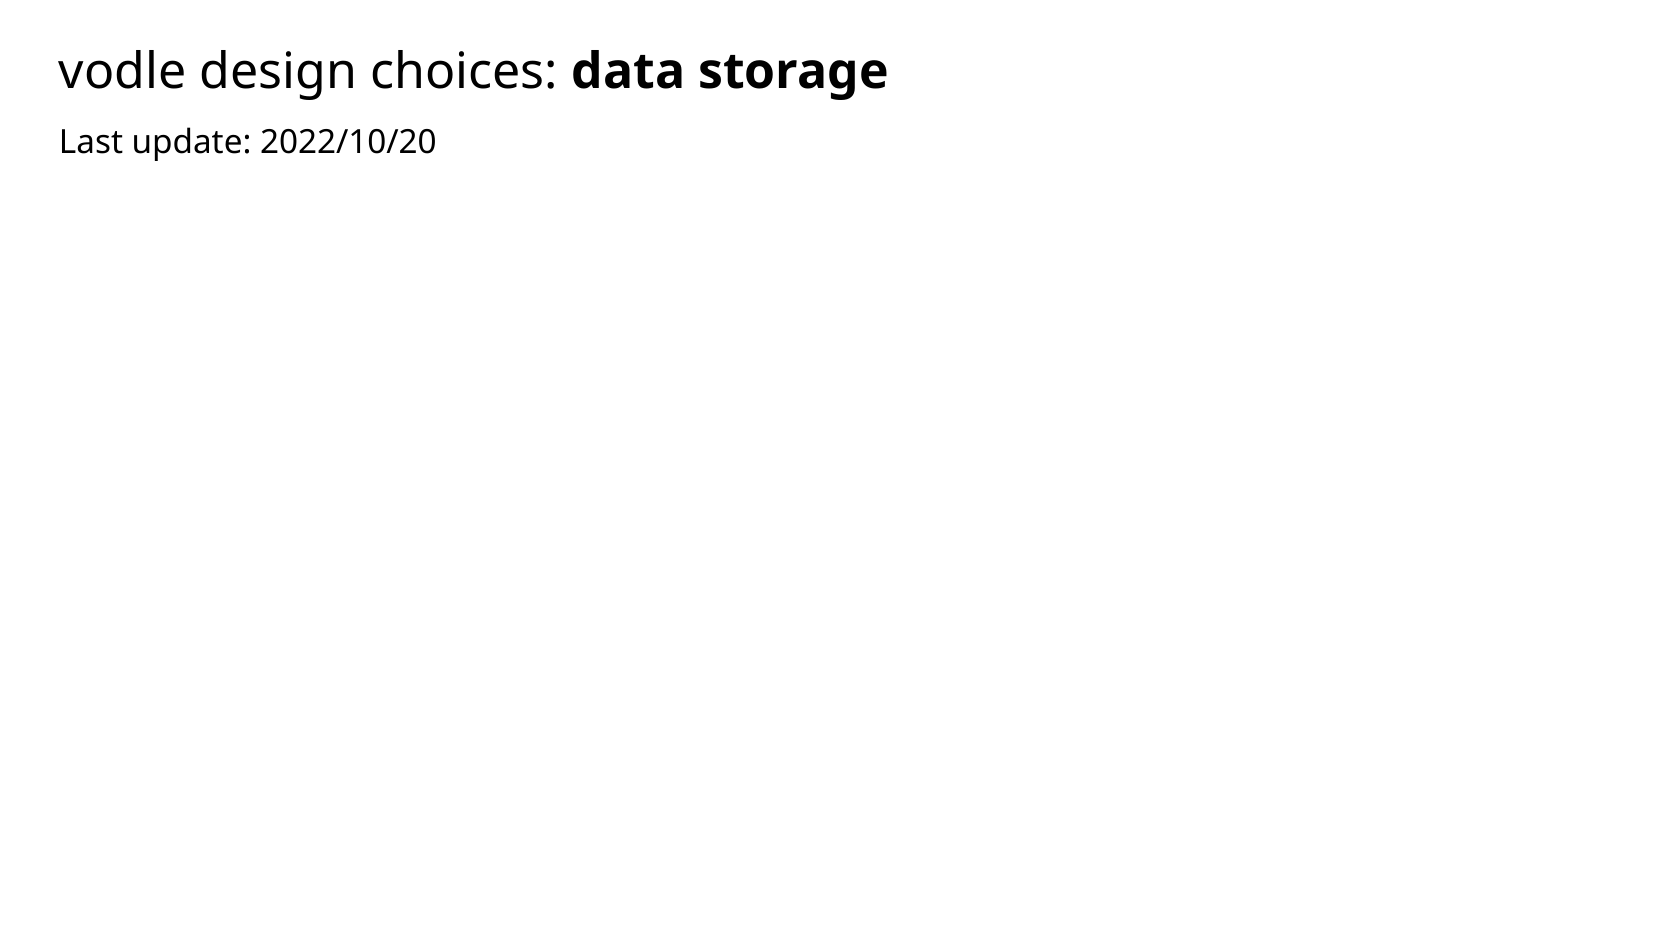

# vodle design choices: data storage
Last update: 2022/10/20